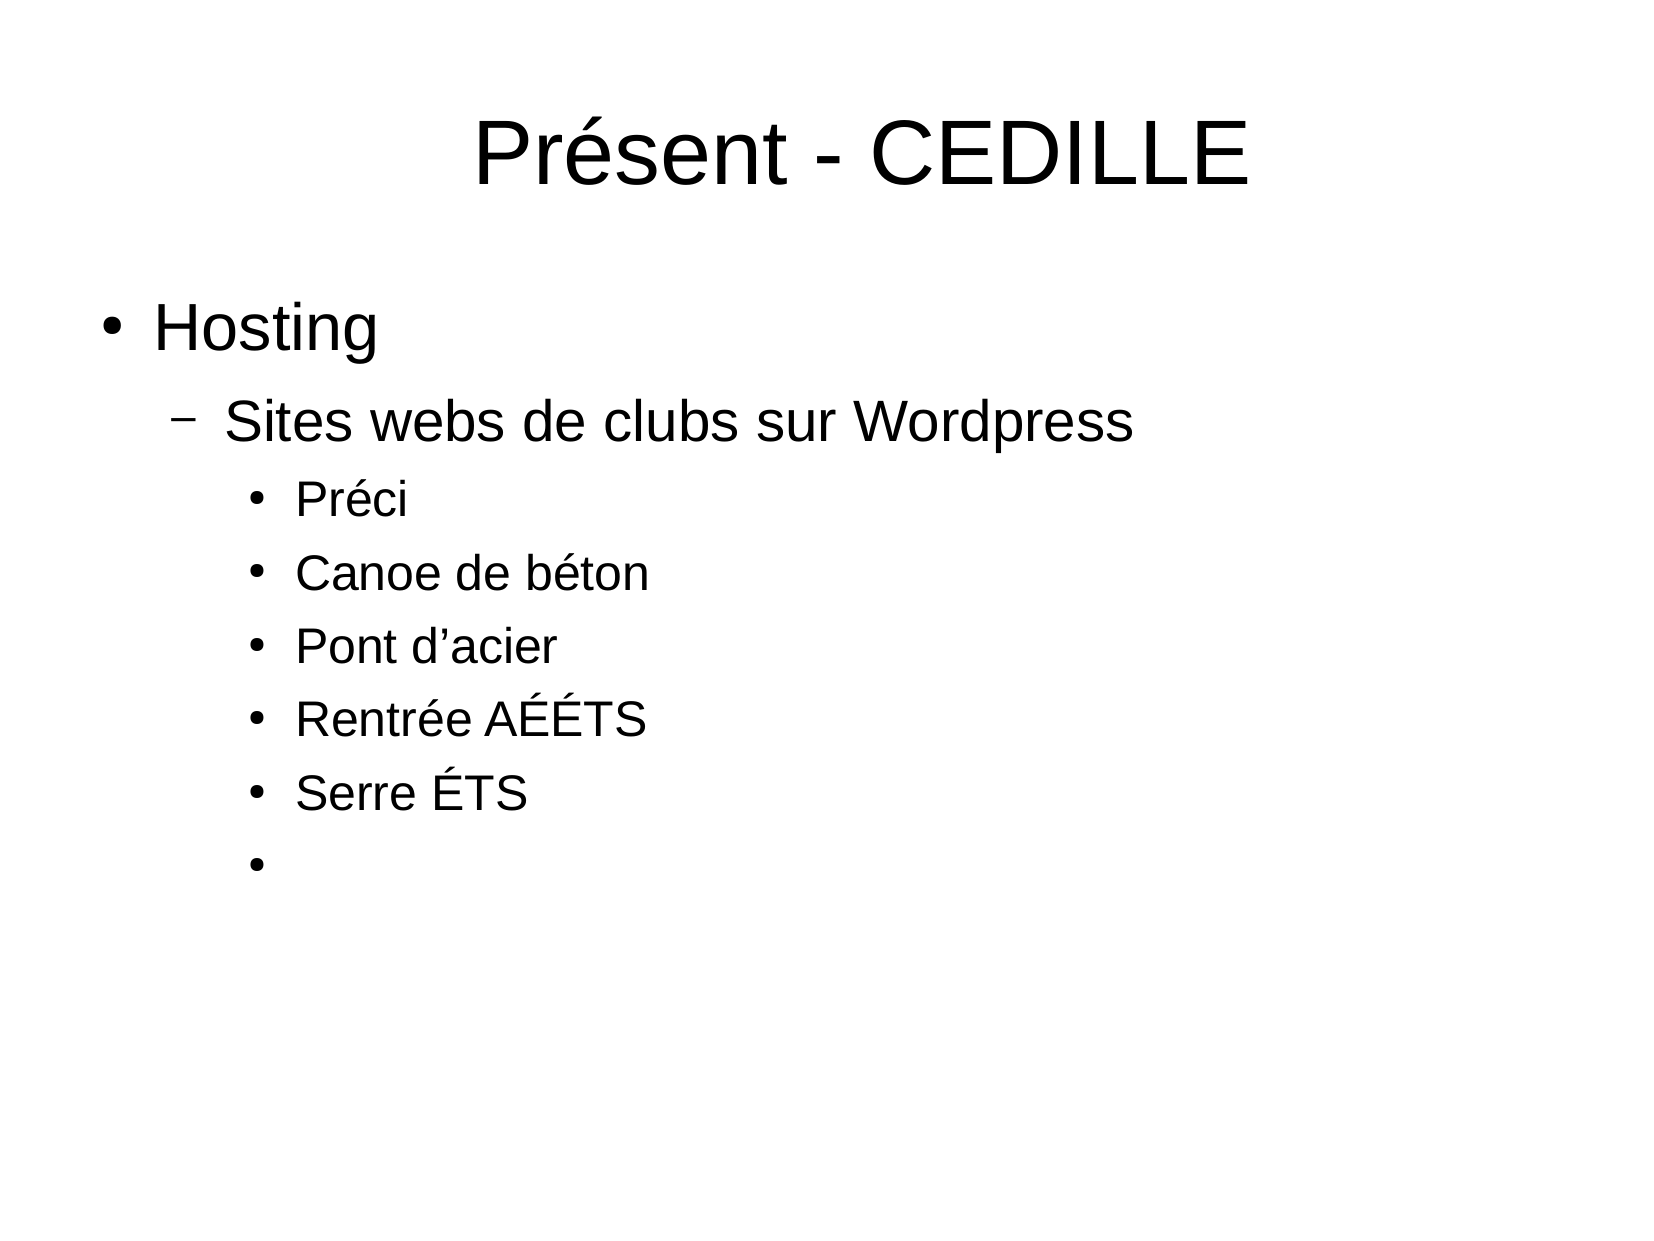

# Présent - CEDILLE
Hosting
Sites webs de clubs sur Wordpress
Préci
Canoe de béton
Pont d’acier
Rentrée AÉÉTS
Serre ÉTS